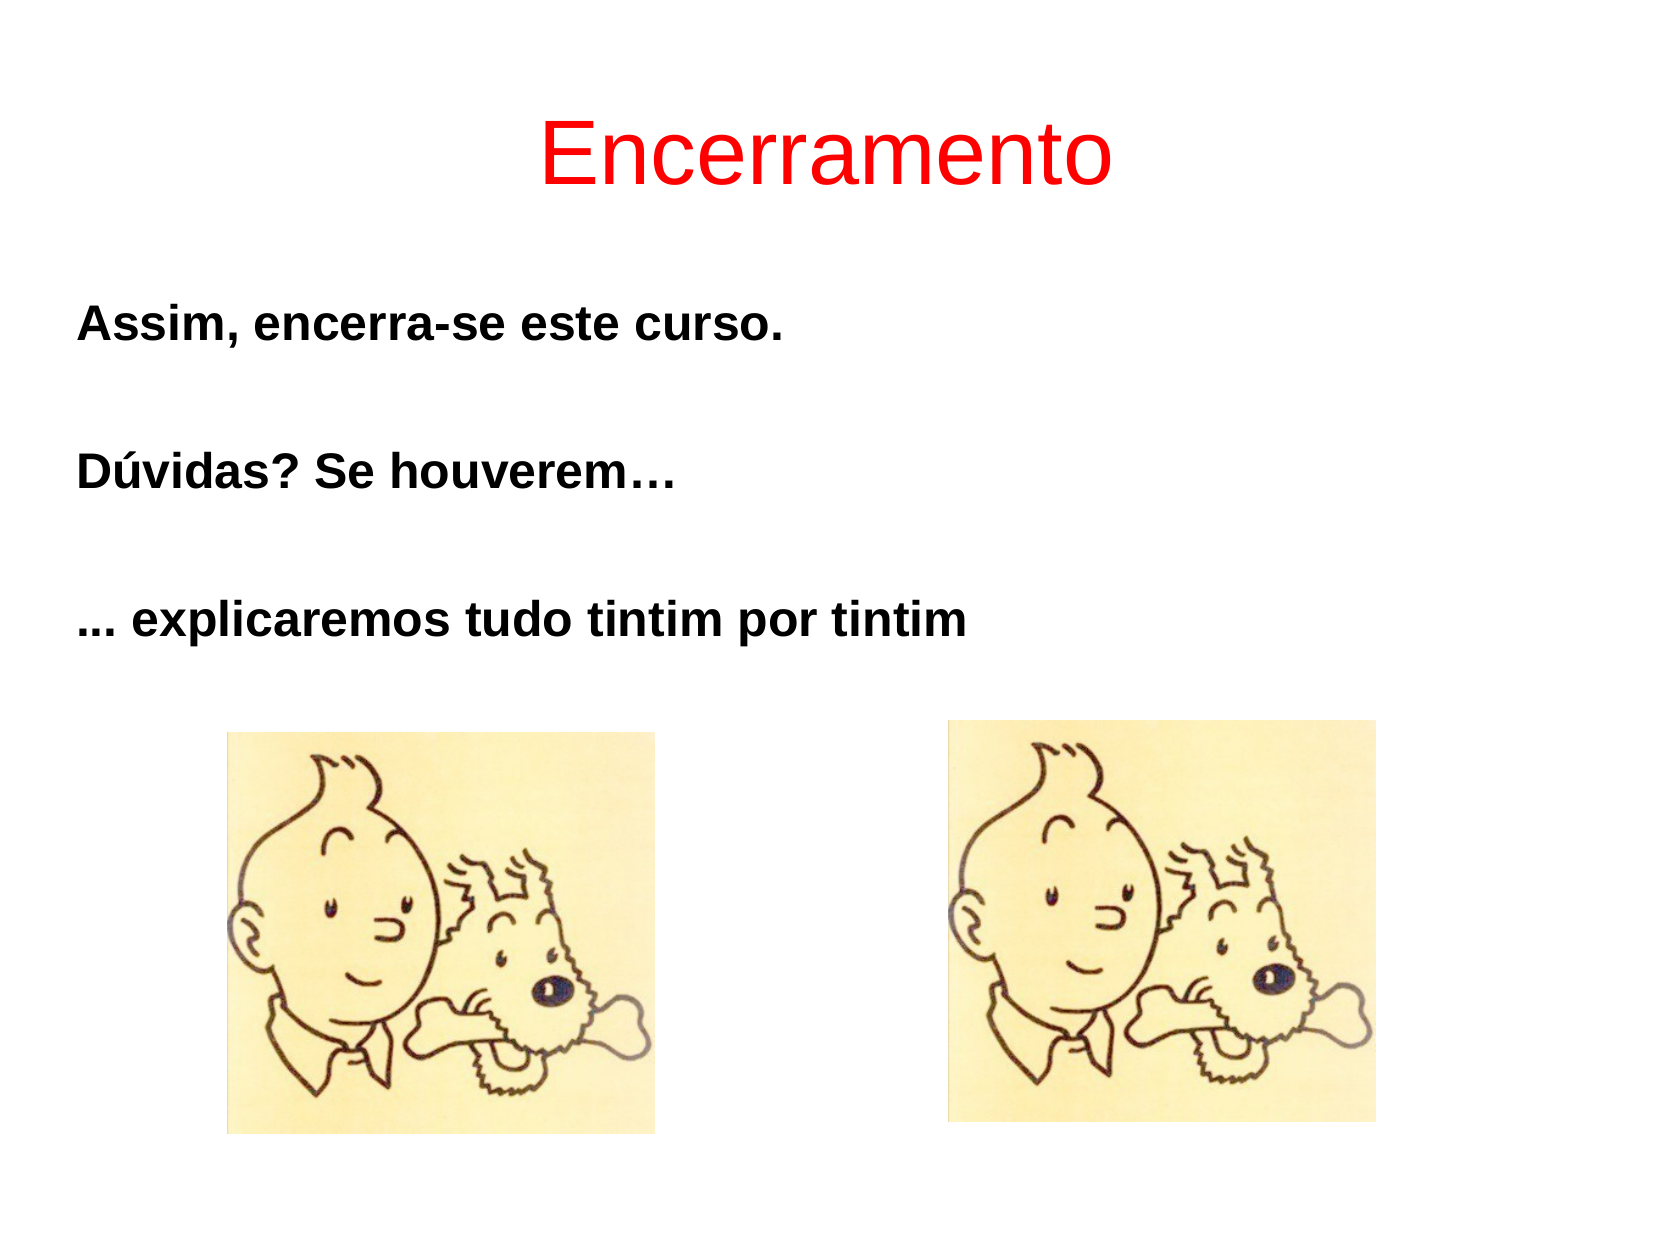

# Encerramento
Assim, encerra-se este curso.
Dúvidas? Se houverem…
... explicaremos tudo tintim por tintim